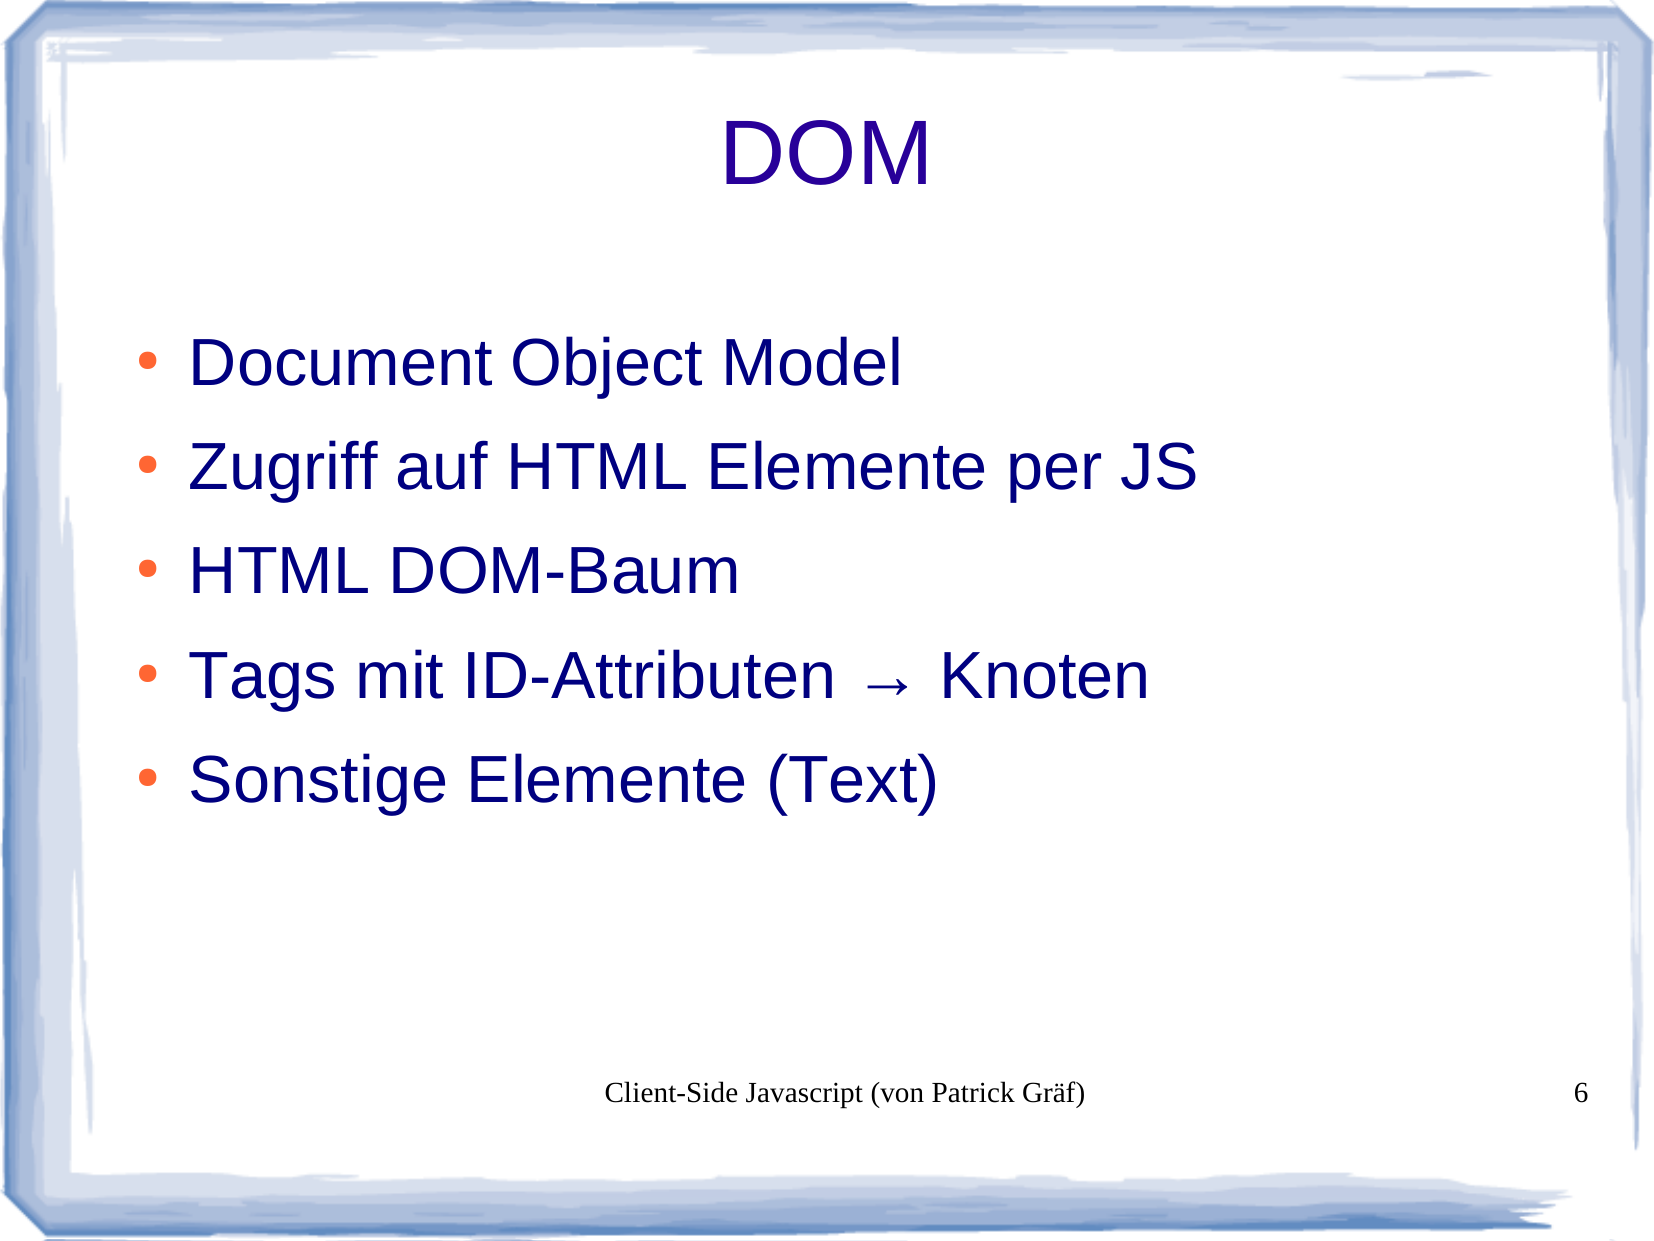

# DOM
Document Object Model
Zugriff auf HTML Elemente per JS
HTML DOM-Baum
Tags mit ID-Attributen → Knoten
Sonstige Elemente (Text)
Client-Side Javascript (von Patrick Gräf)
6